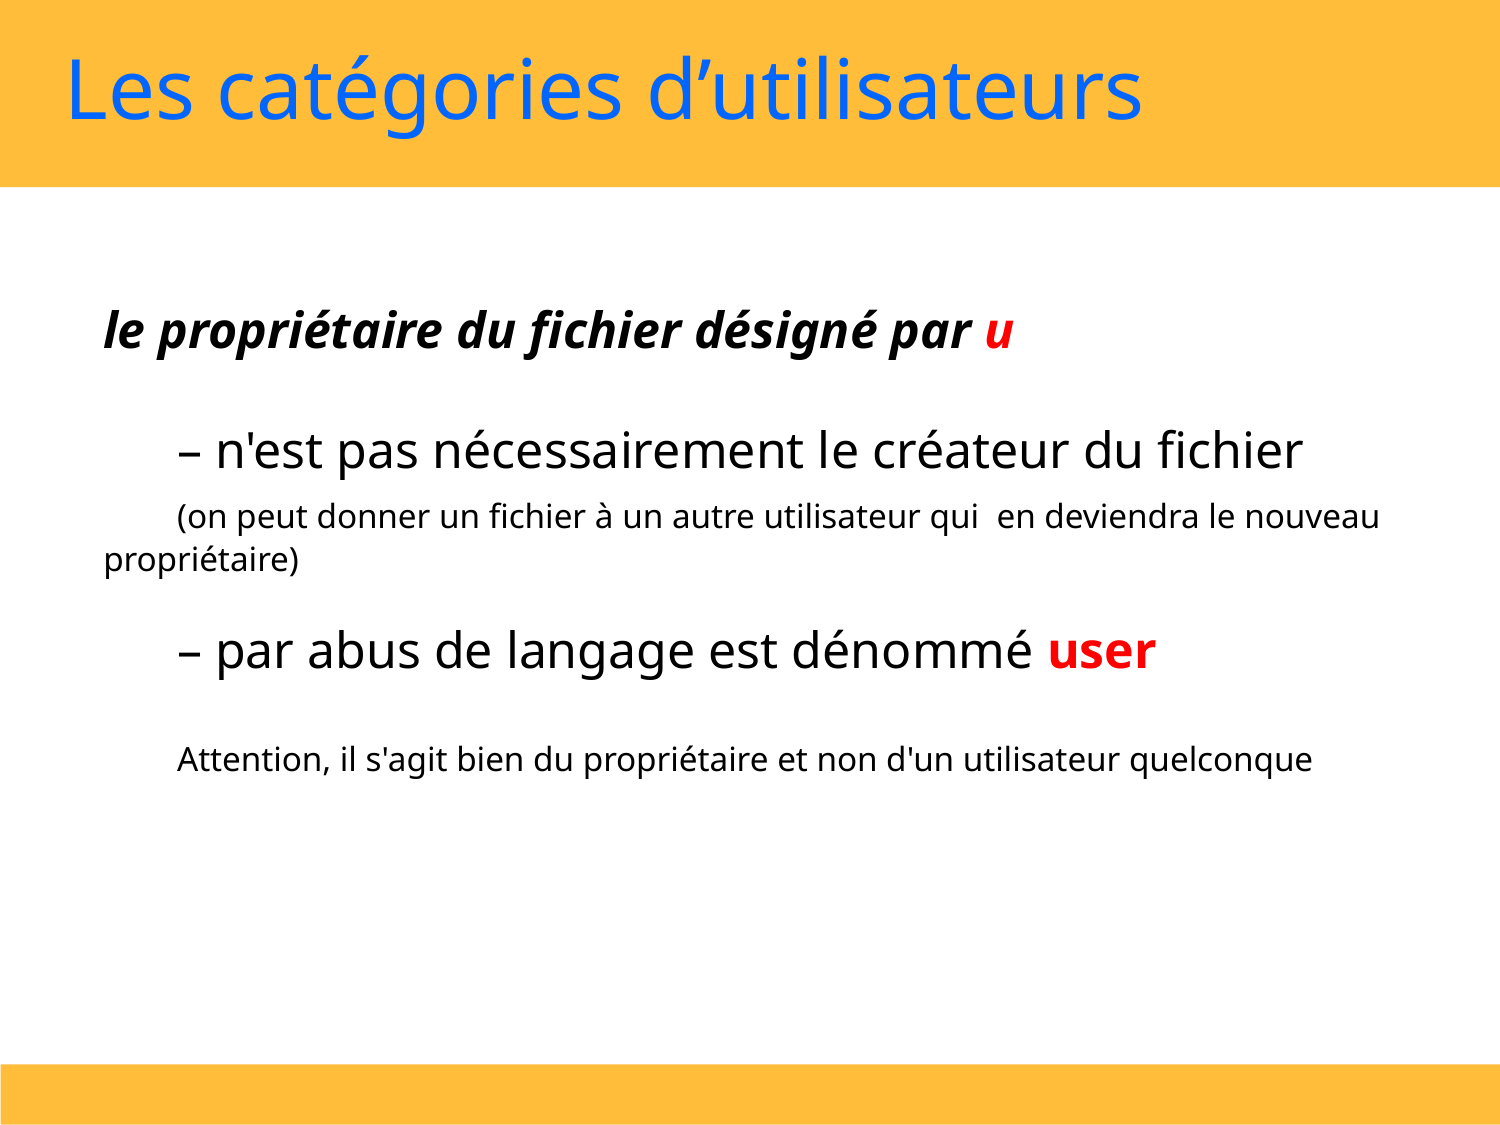

Les catégories d’utilisateurs
le propriétaire du fichier désigné par u
	– n'est pas nécessairement le créateur du fichier
	(on peut donner un fichier à un autre utilisateur qui en deviendra le nouveau propriétaire)
	– par abus de langage est dénommé user
	Attention, il s'agit bien du propriétaire et non d'un utilisateur quelconque